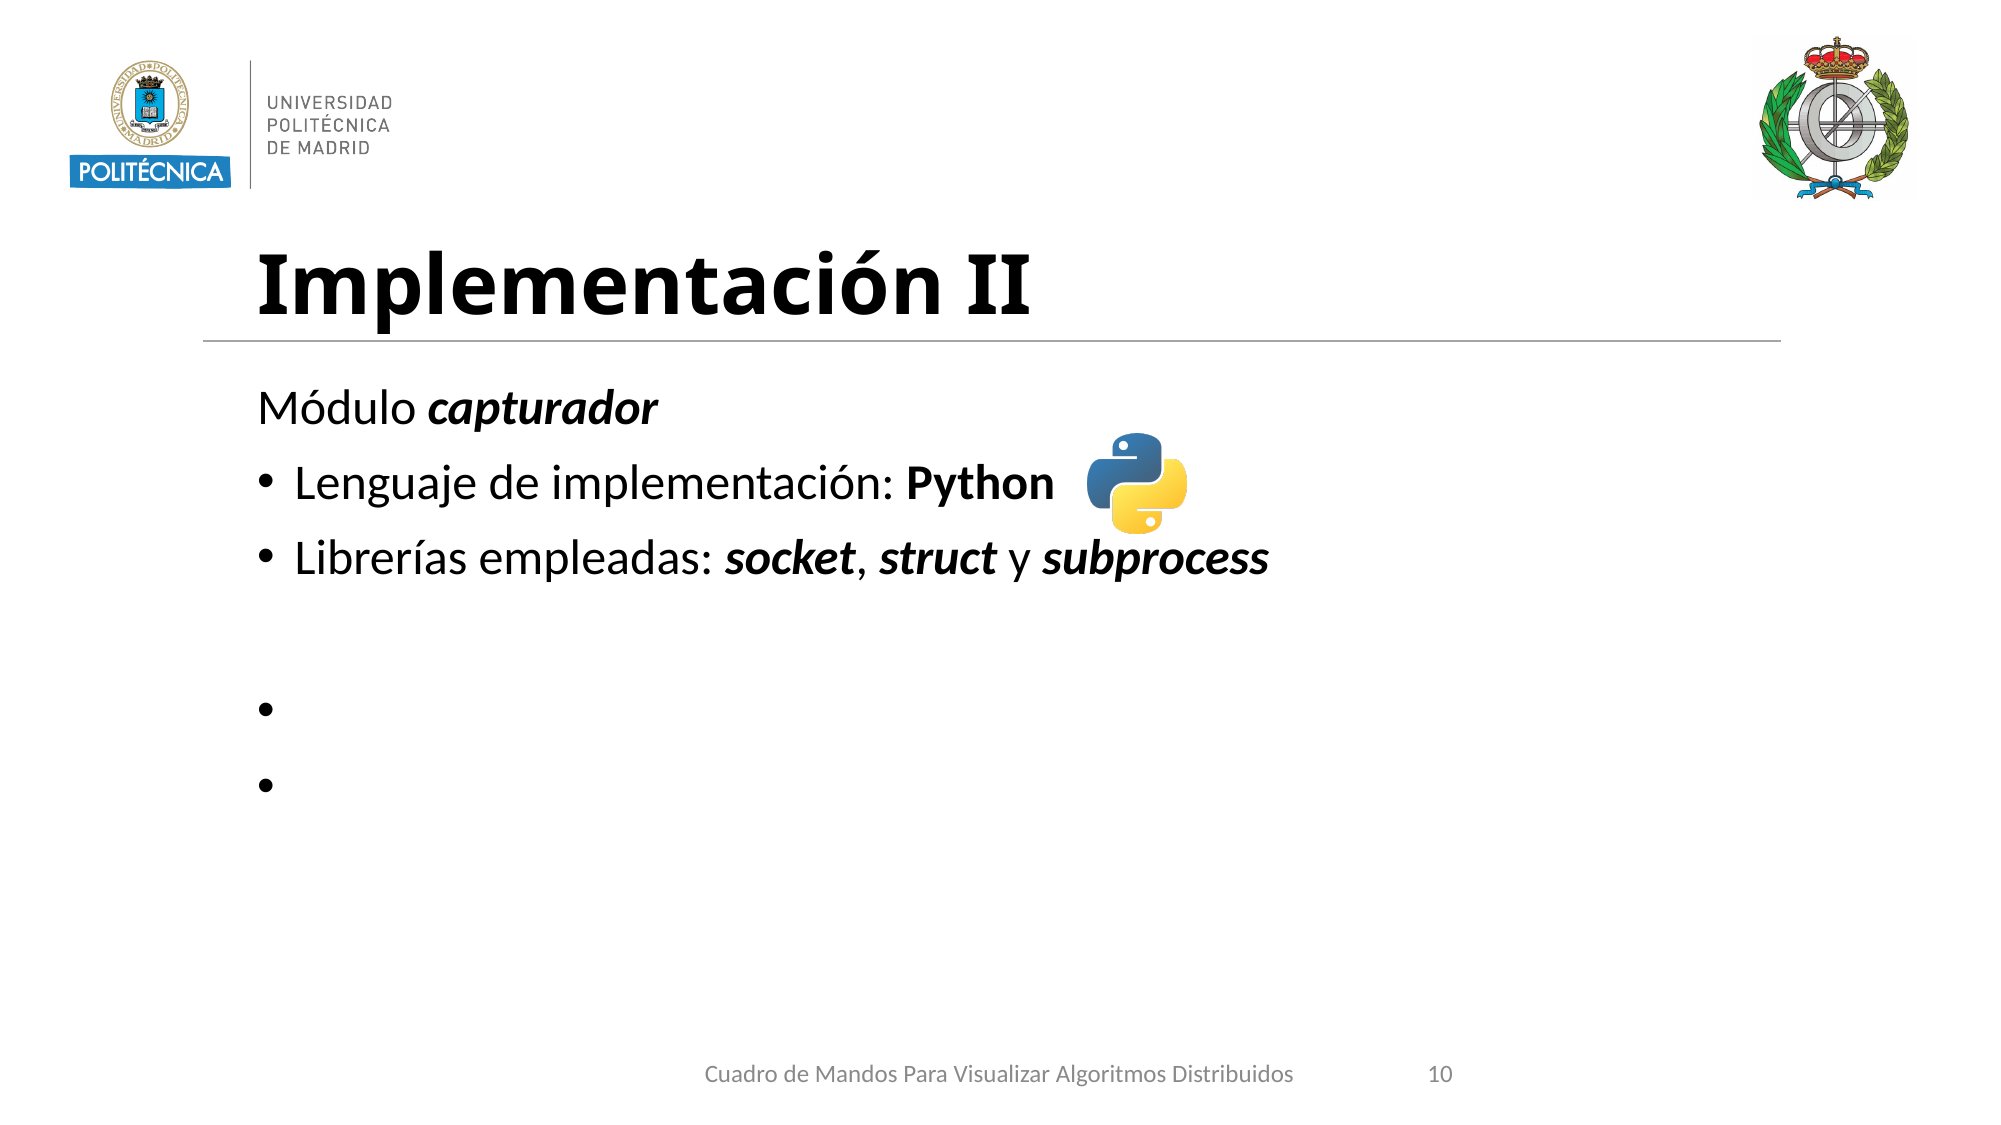

# Implementación II
Módulo capturador
Lenguaje de implementación: Python
Librerías empleadas: socket, struct y subprocess
Cuadro de Mandos Para Visualizar Algoritmos Distribuidos